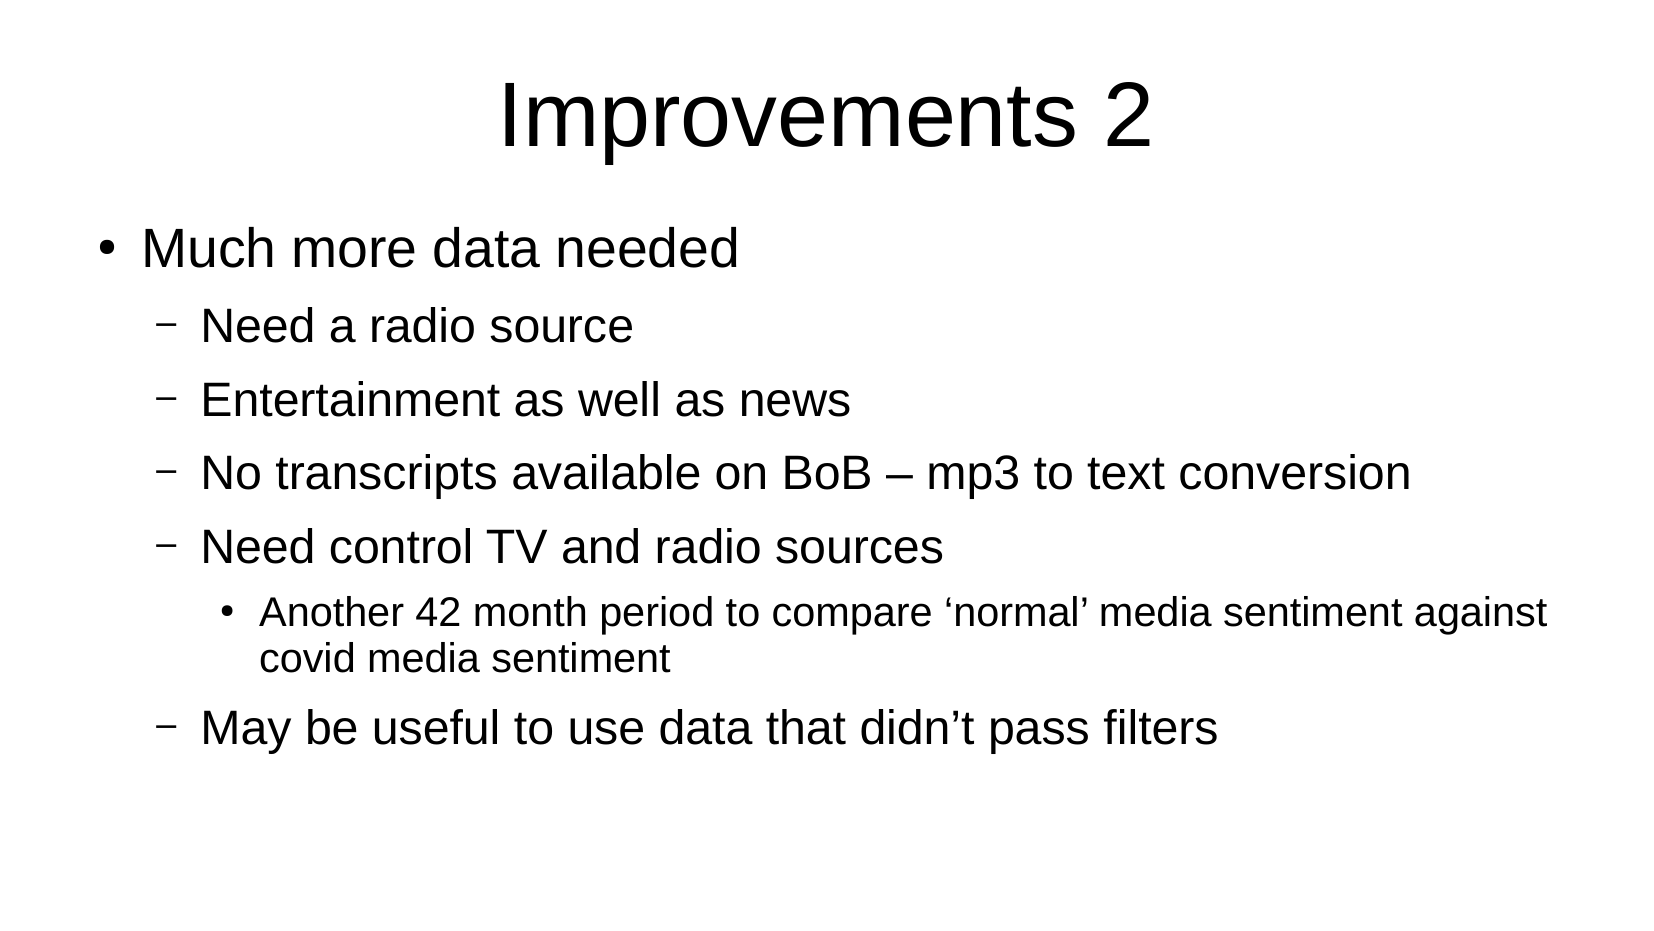

# Improvements 2
Much more data needed
Need a radio source
Entertainment as well as news
No transcripts available on BoB – mp3 to text conversion
Need control TV and radio sources
Another 42 month period to compare ‘normal’ media sentiment against covid media sentiment
May be useful to use data that didn’t pass filters